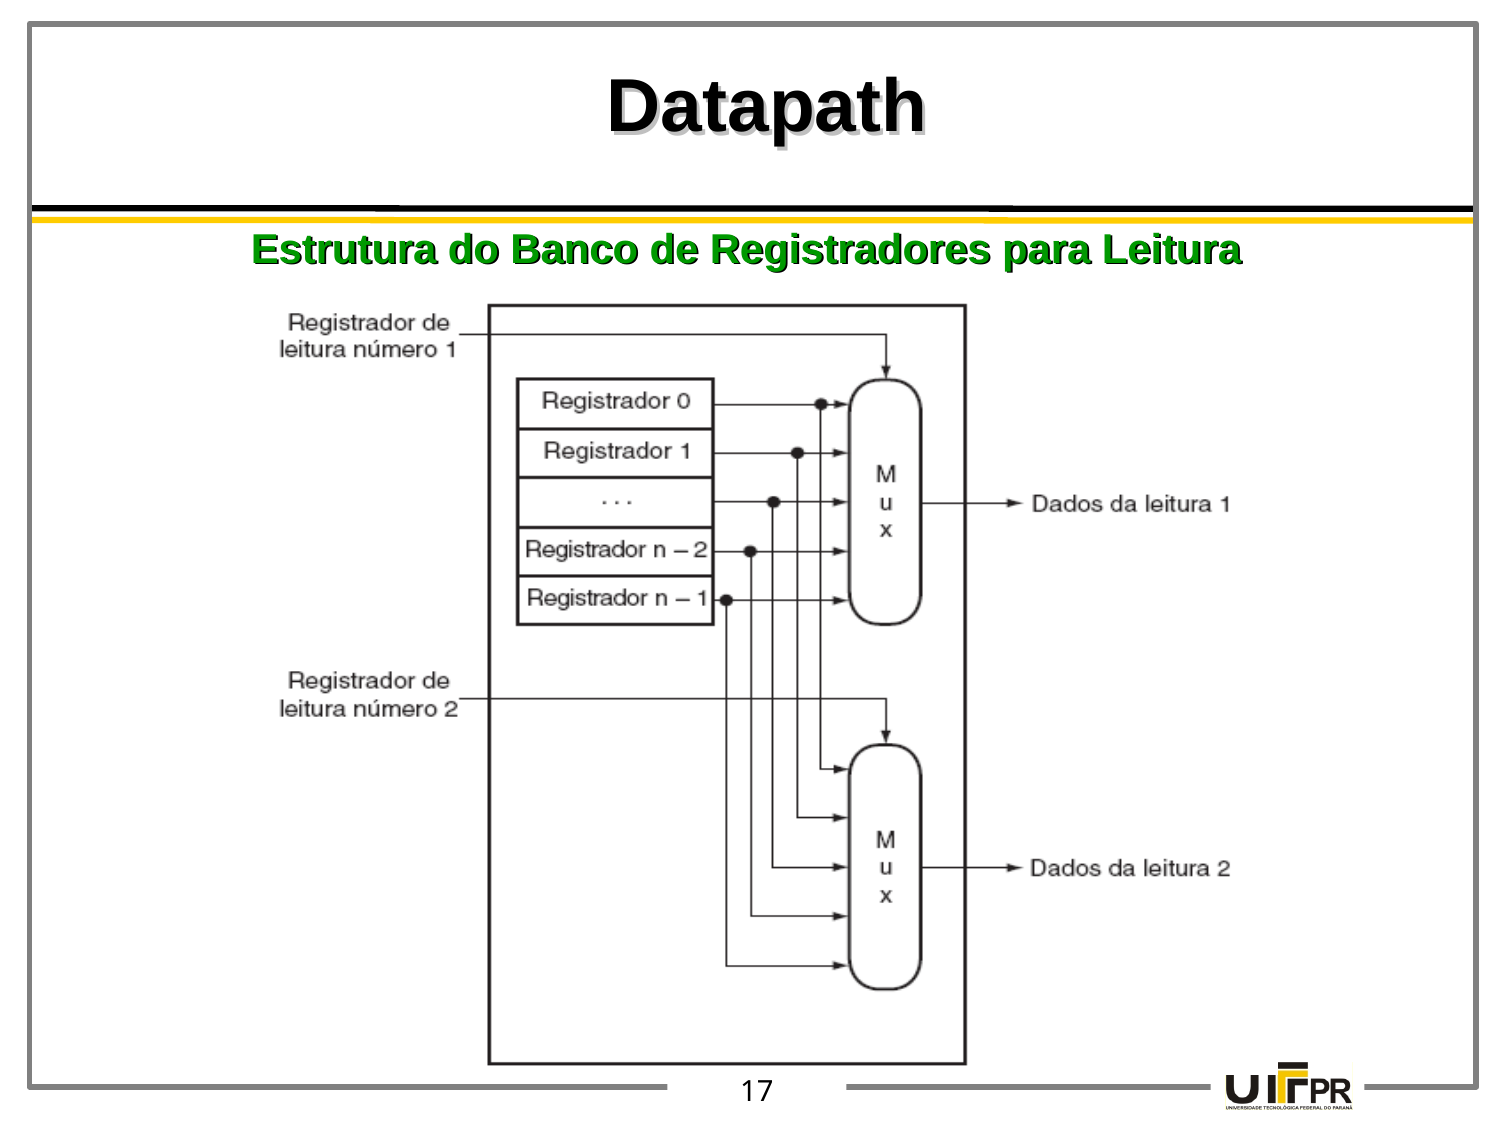

Datapath
# Estrutura do Banco de Registradores para Leitura